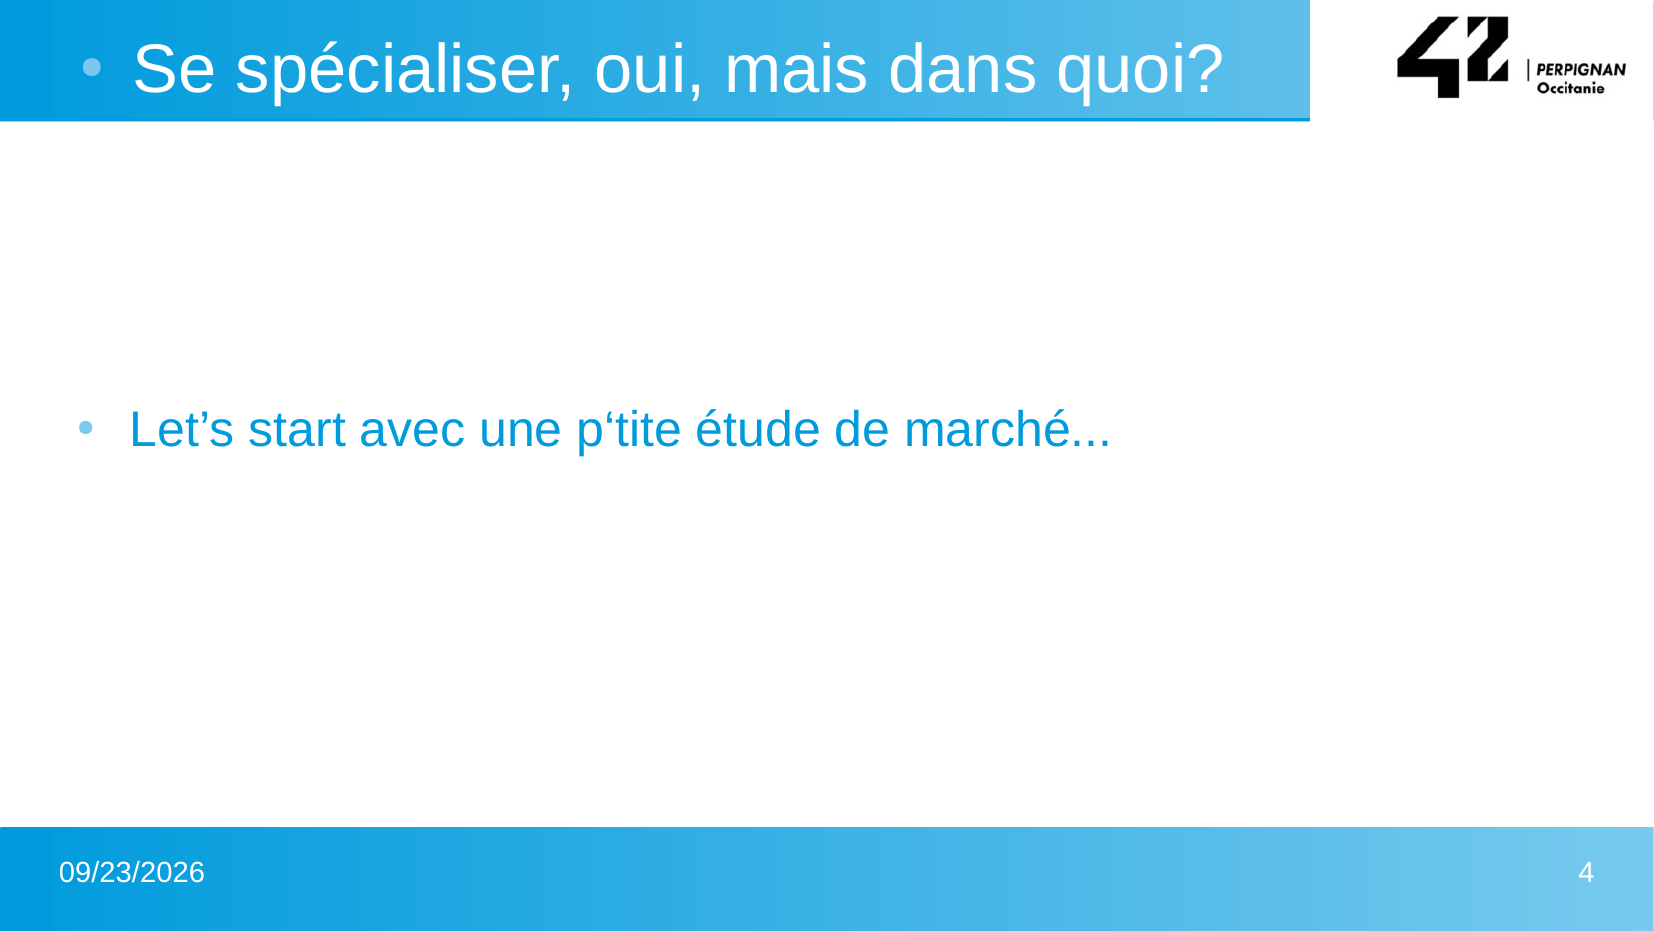

# Se spécialiser, oui, mais dans quoi?
Let’s start avec une p‘tite étude de marché...
4